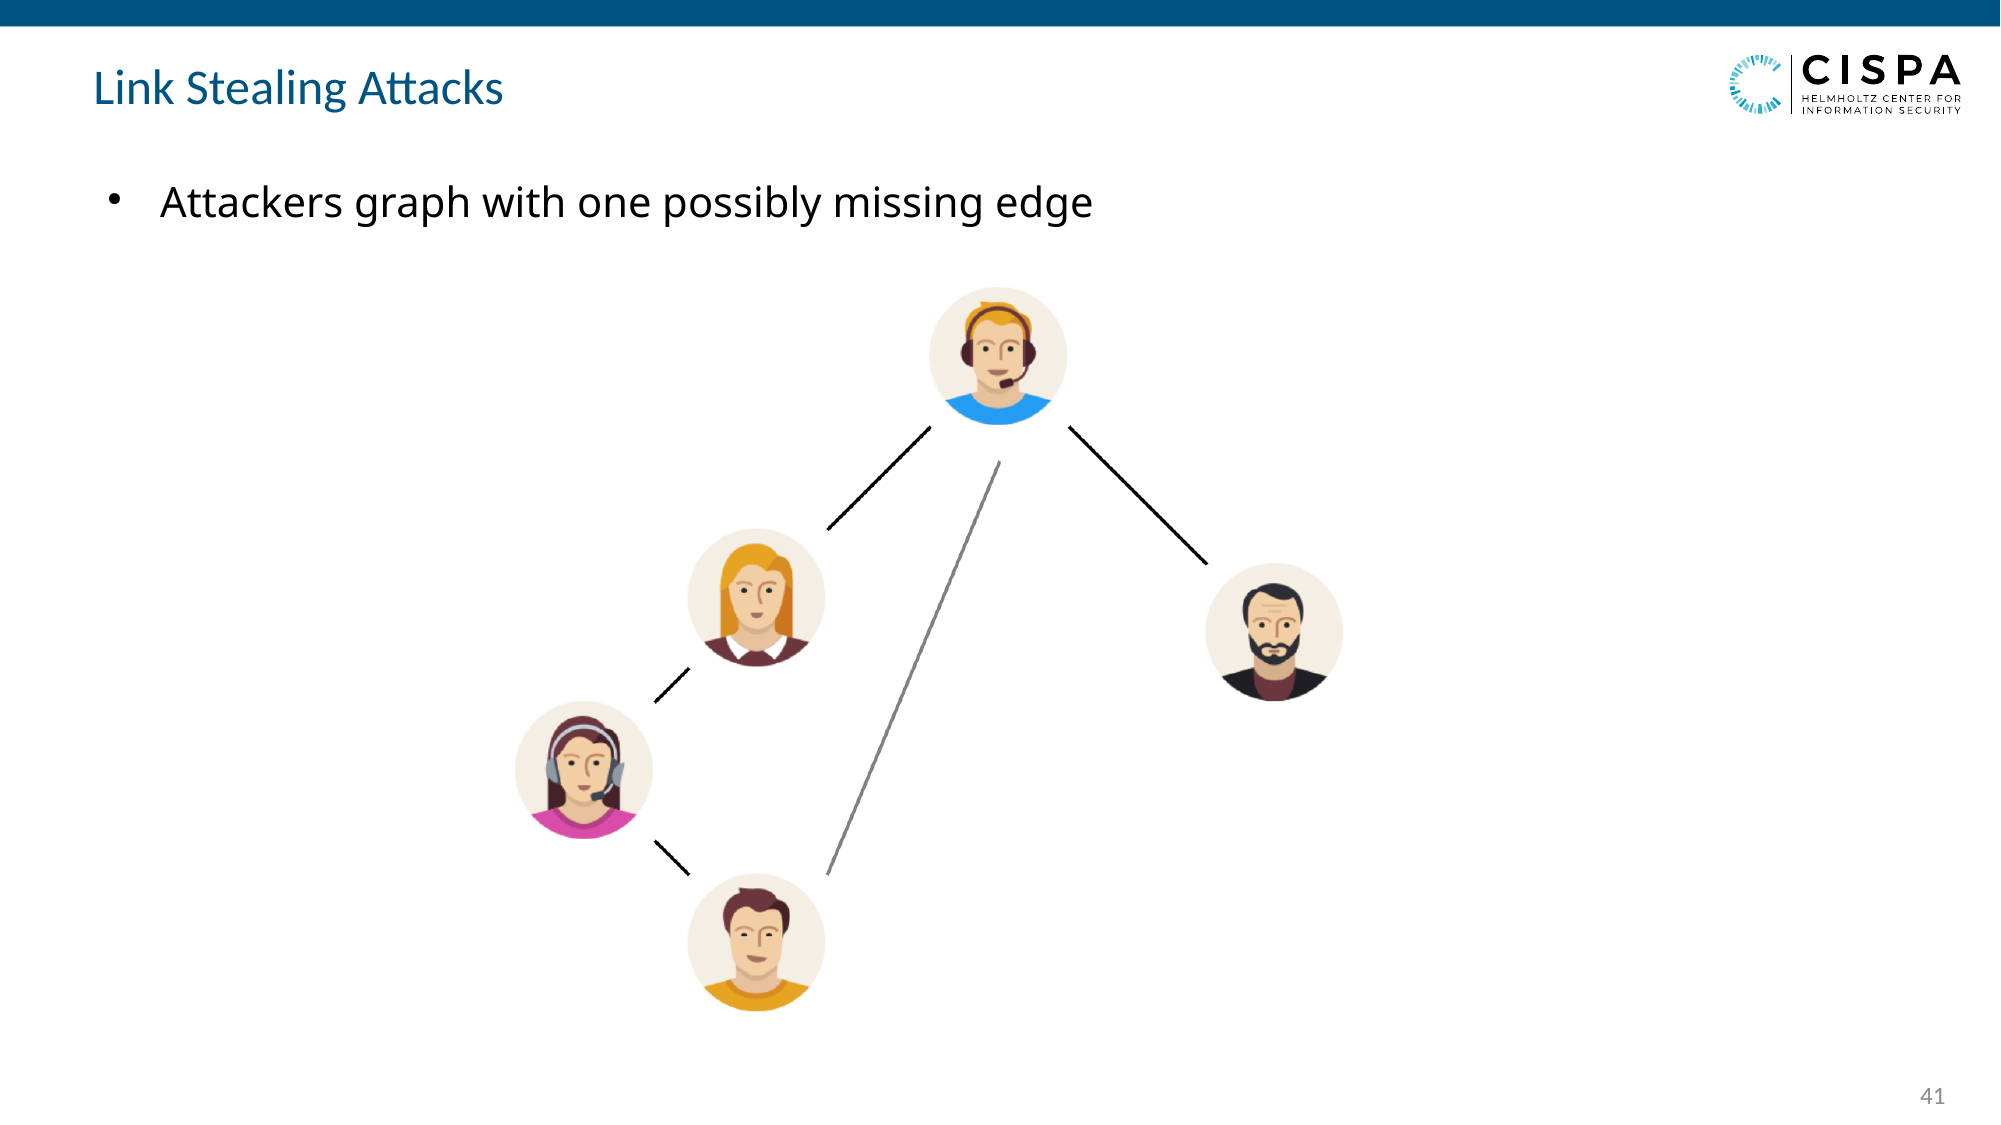

Link Stealing Attacks
# Attackers graph with one possibly missing edge